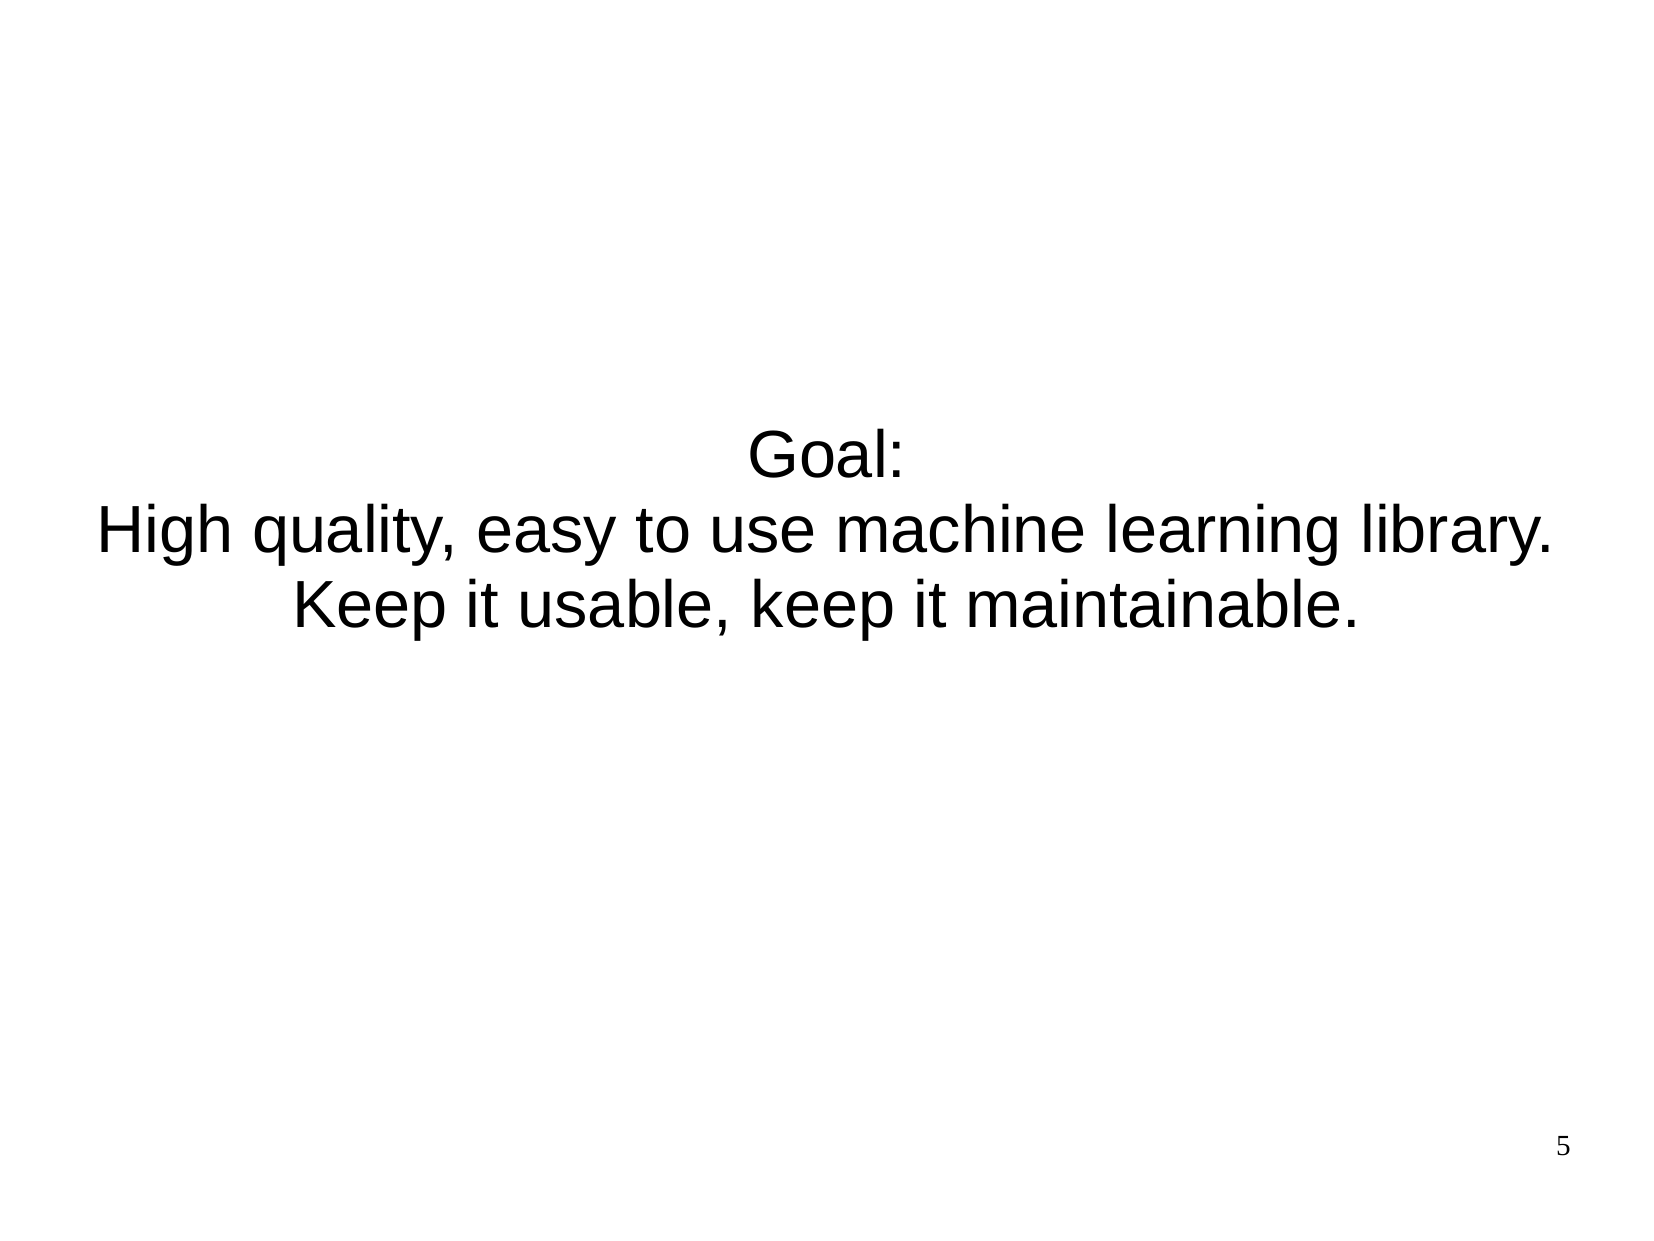

# Goal:
High quality, easy to use machine learning library.
Keep it usable, keep it maintainable.
5